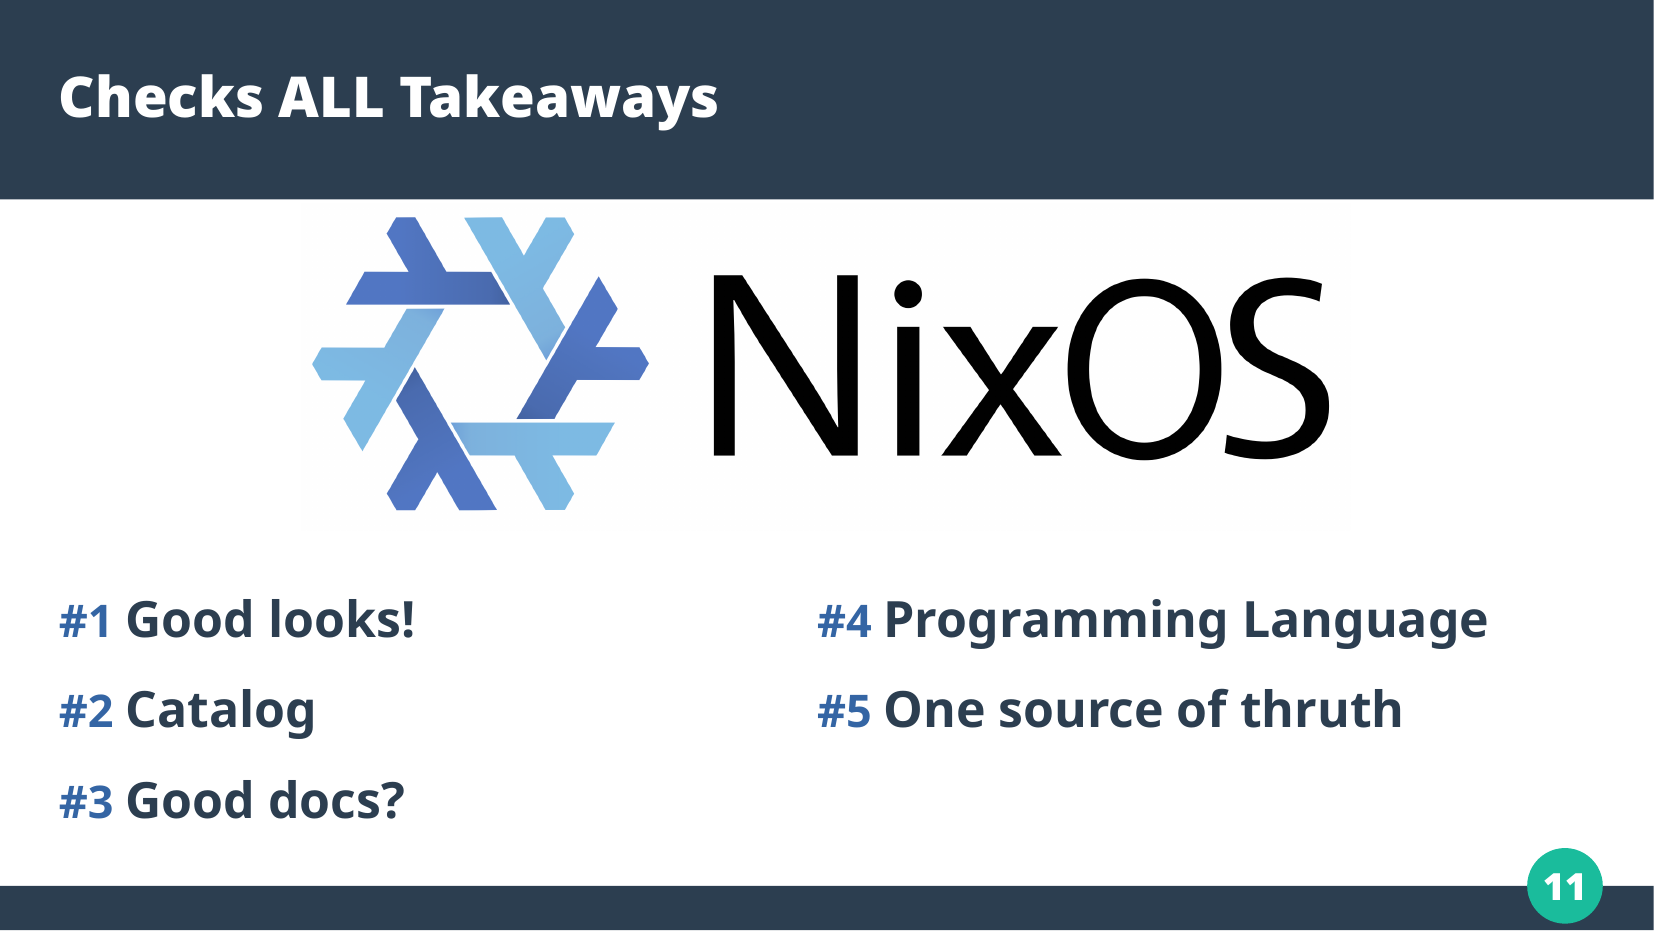

# Checks ALL Takeaways
Good looks!
Catalog
Good docs?
Programming Language
One source of thruth